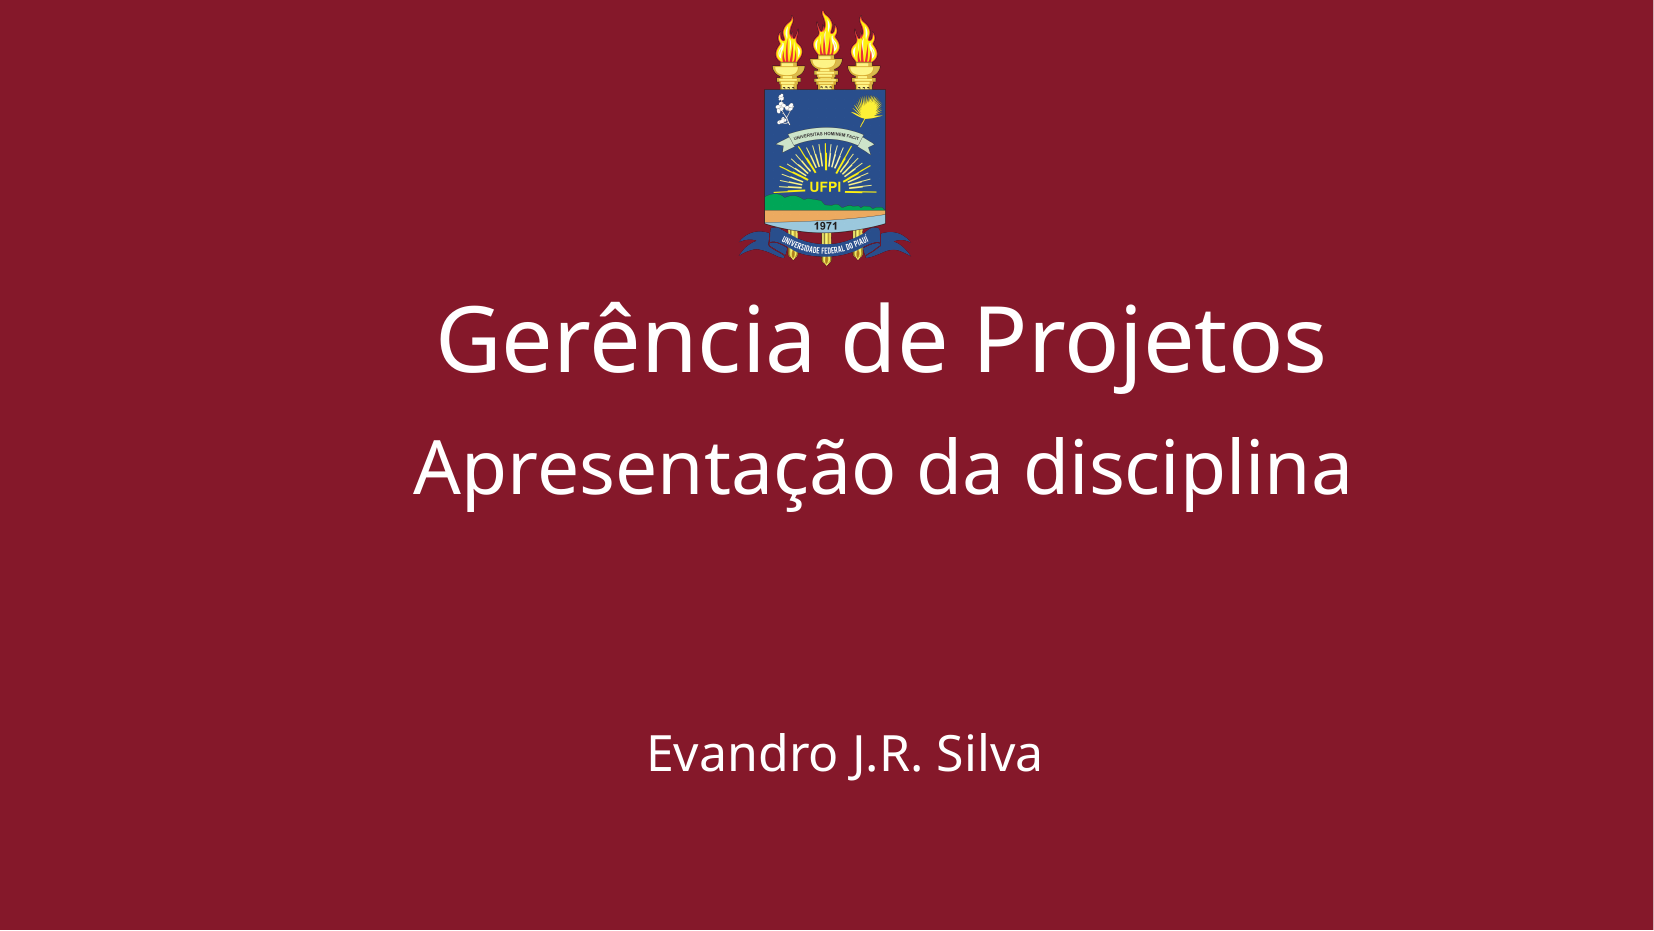

Gerência de Projetos
Apresentação da disciplina
Evandro J.R. Silva